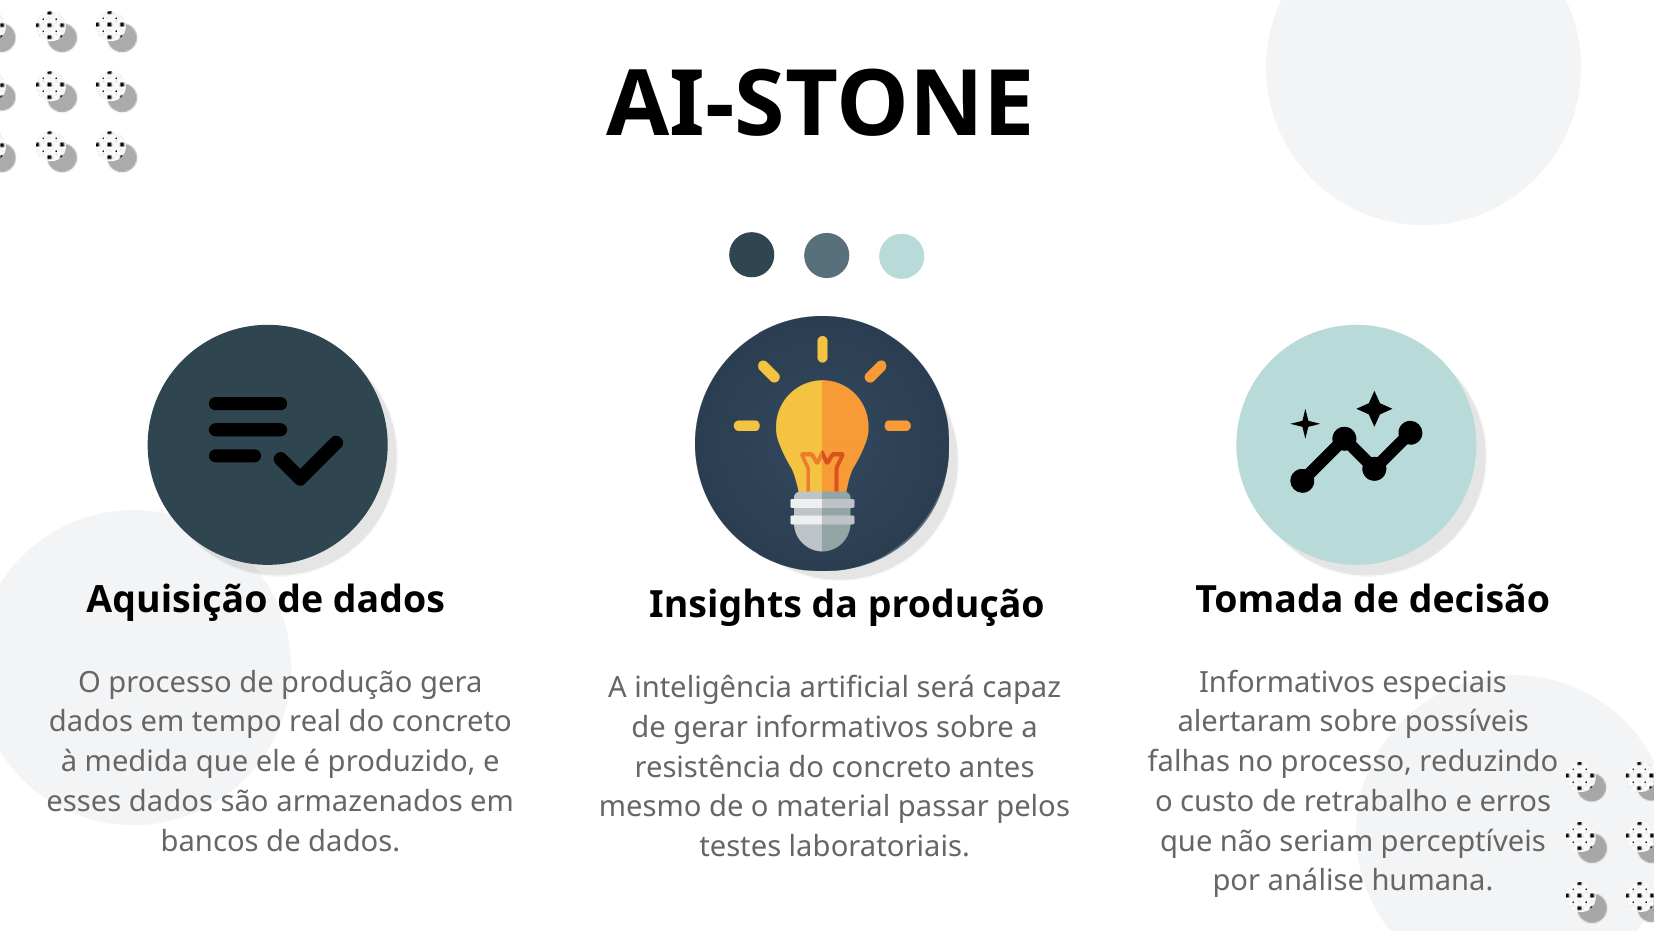

# AI-STONE
Aquisição de dados
Tomada de decisão
Insights da produção
O processo de produção gera dados em tempo real do concreto à medida que ele é produzido, e esses dados são armazenados em bancos de dados.
Informativos especiais alertaram sobre possíveis falhas no processo, reduzindo o custo de retrabalho e erros que não seriam perceptíveis por análise humana.
A inteligência artificial será capaz de gerar informativos sobre a resistência do concreto antes mesmo de o material passar pelos testes laboratoriais.